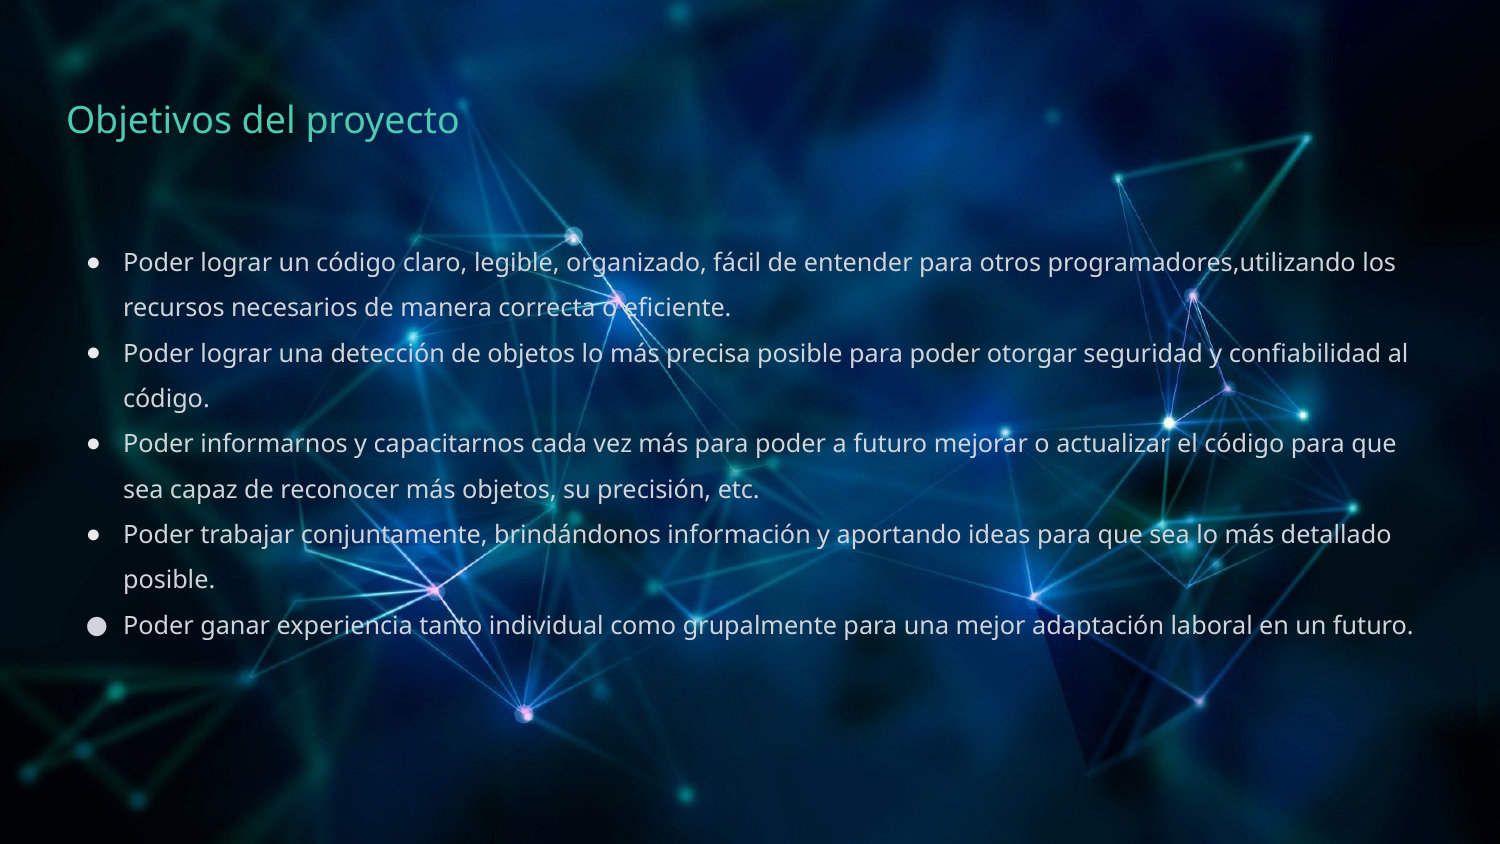

# Objetivos del proyecto
Poder lograr un código claro, legible, organizado, fácil de entender para otros programadores,utilizando los recursos necesarios de manera correcta o eficiente.
Poder lograr una detección de objetos lo más precisa posible para poder otorgar seguridad y confiabilidad al código.
Poder informarnos y capacitarnos cada vez más para poder a futuro mejorar o actualizar el código para que sea capaz de reconocer más objetos, su precisión, etc.
Poder trabajar conjuntamente, brindándonos información y aportando ideas para que sea lo más detallado posible.
Poder ganar experiencia tanto individual como grupalmente para una mejor adaptación laboral en un futuro.